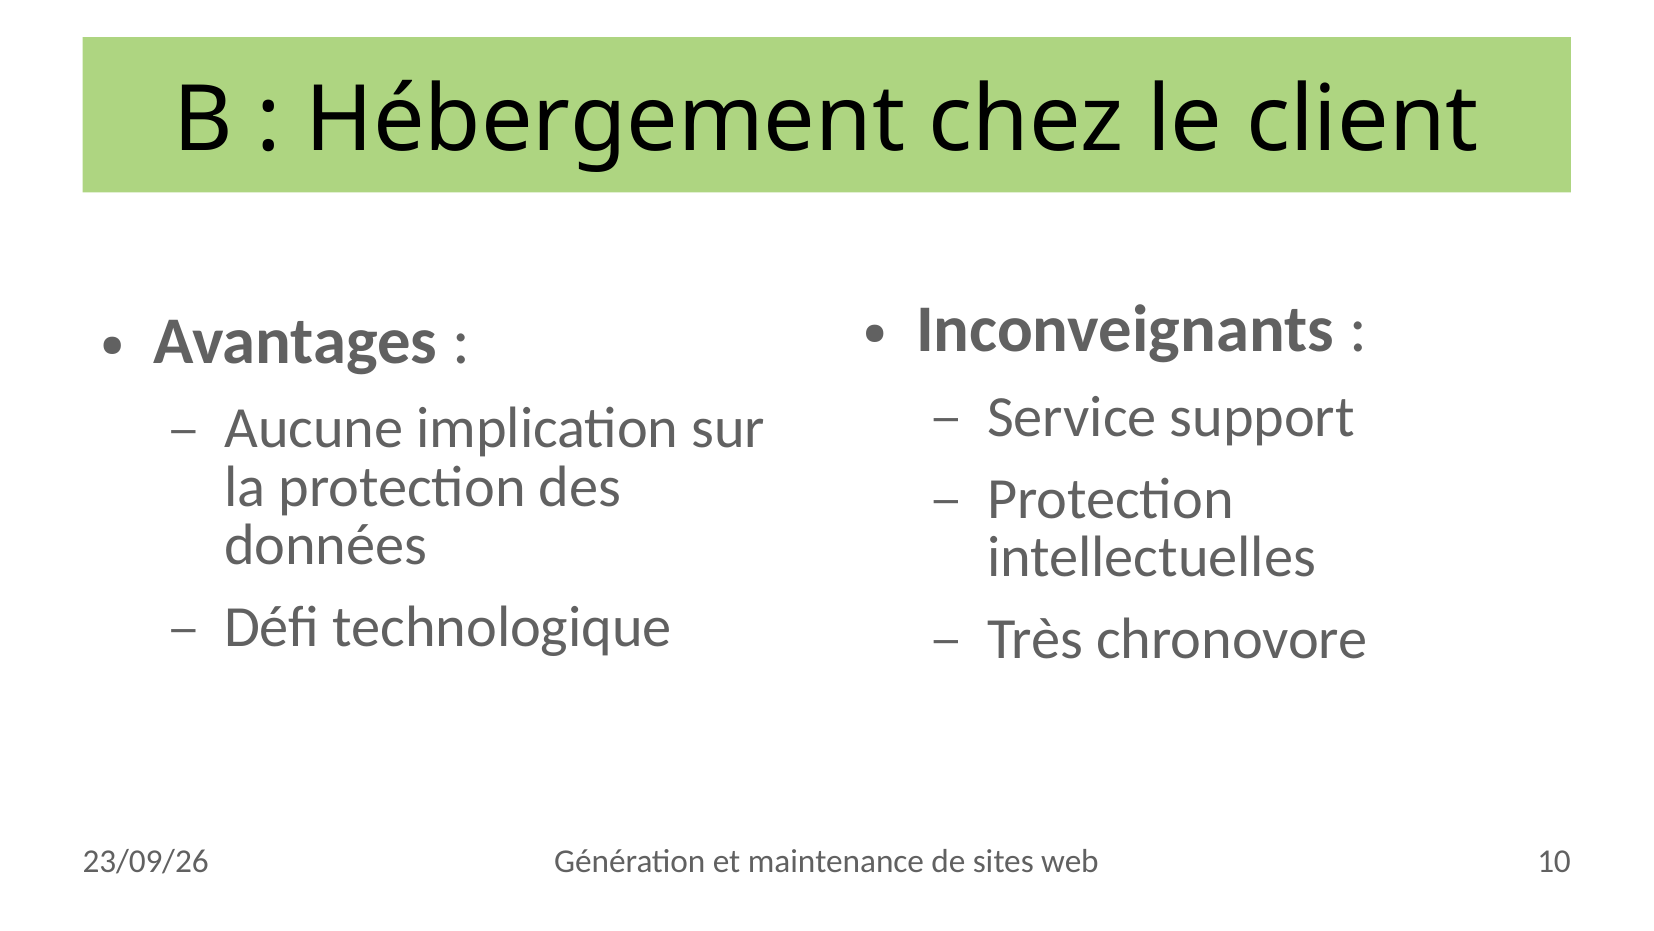

# B : Hébergement chez le client
Avantages :
Aucune implication sur la protection des données
Défi technologique
Inconveignants :
Service support
Protection intellectuelles
Très chronovore
Génération et maintenance de sites web
10